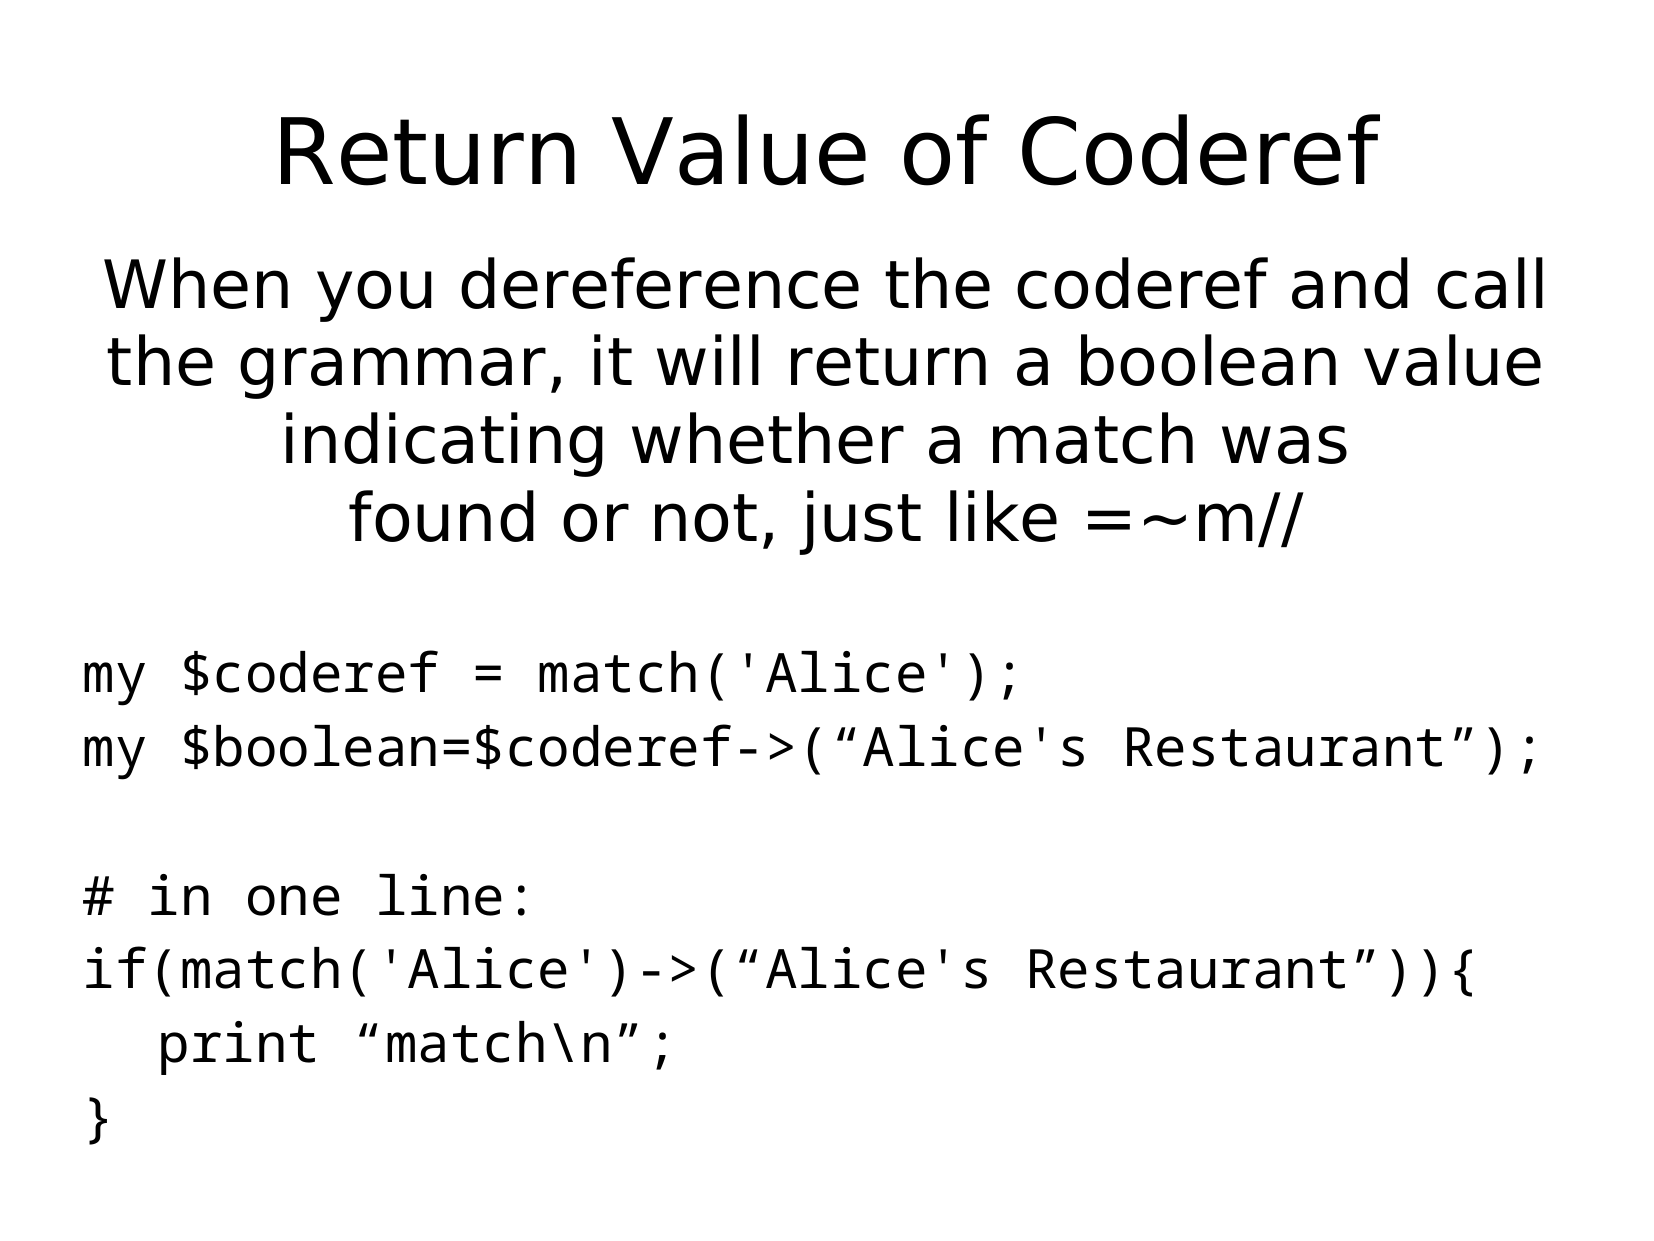

# Return Value of Coderef
When you dereference the coderef and call the grammar, it will return a boolean value indicating whether a match was
found or not, just like =~m//
my $coderef = match('Alice');
my $boolean=$coderef->(“Alice's Restaurant”);
# in one line:
if(match('Alice')->(“Alice's Restaurant”)){
	print “match\n”;
}